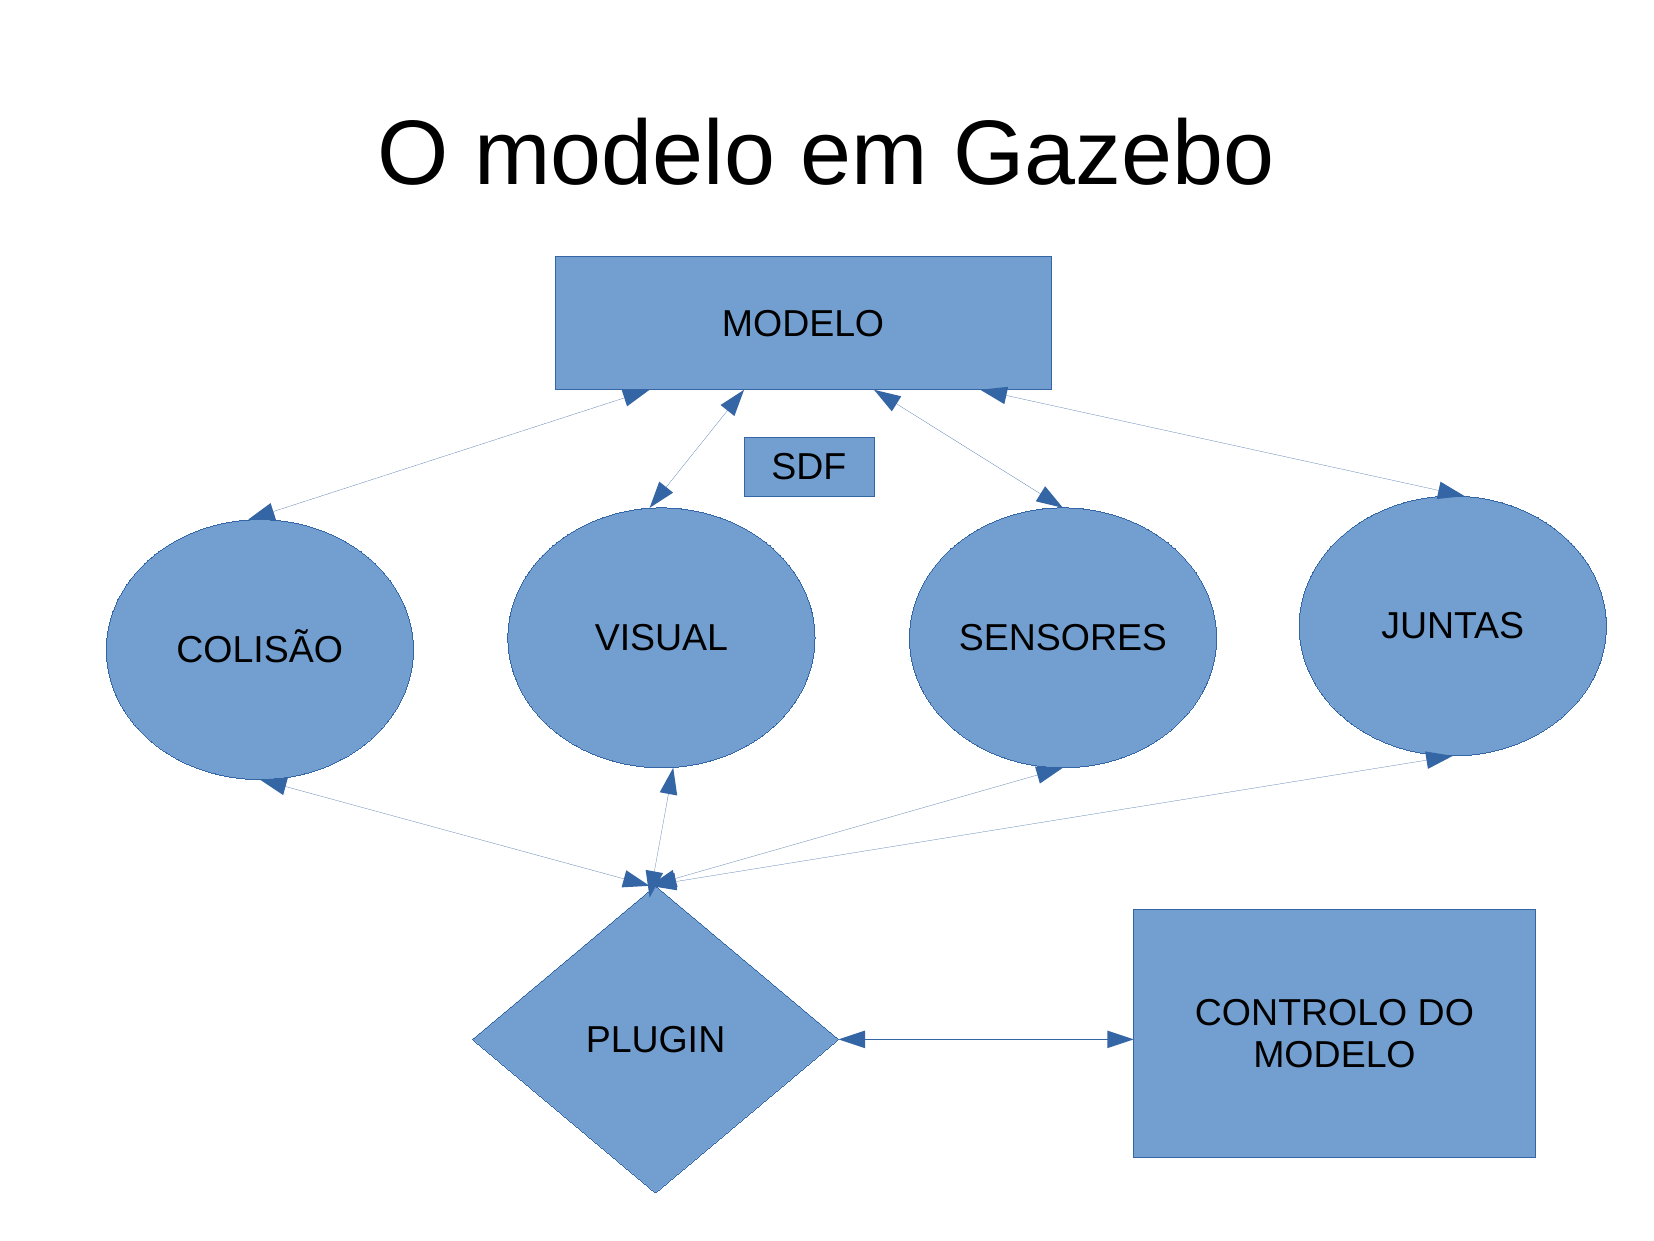

# O modelo em Gazebo
MODELO
SDF
JUNTAS
VISUAL
SENSORES
COLISÃO
PLUGIN
CONTROLO DO
MODELO